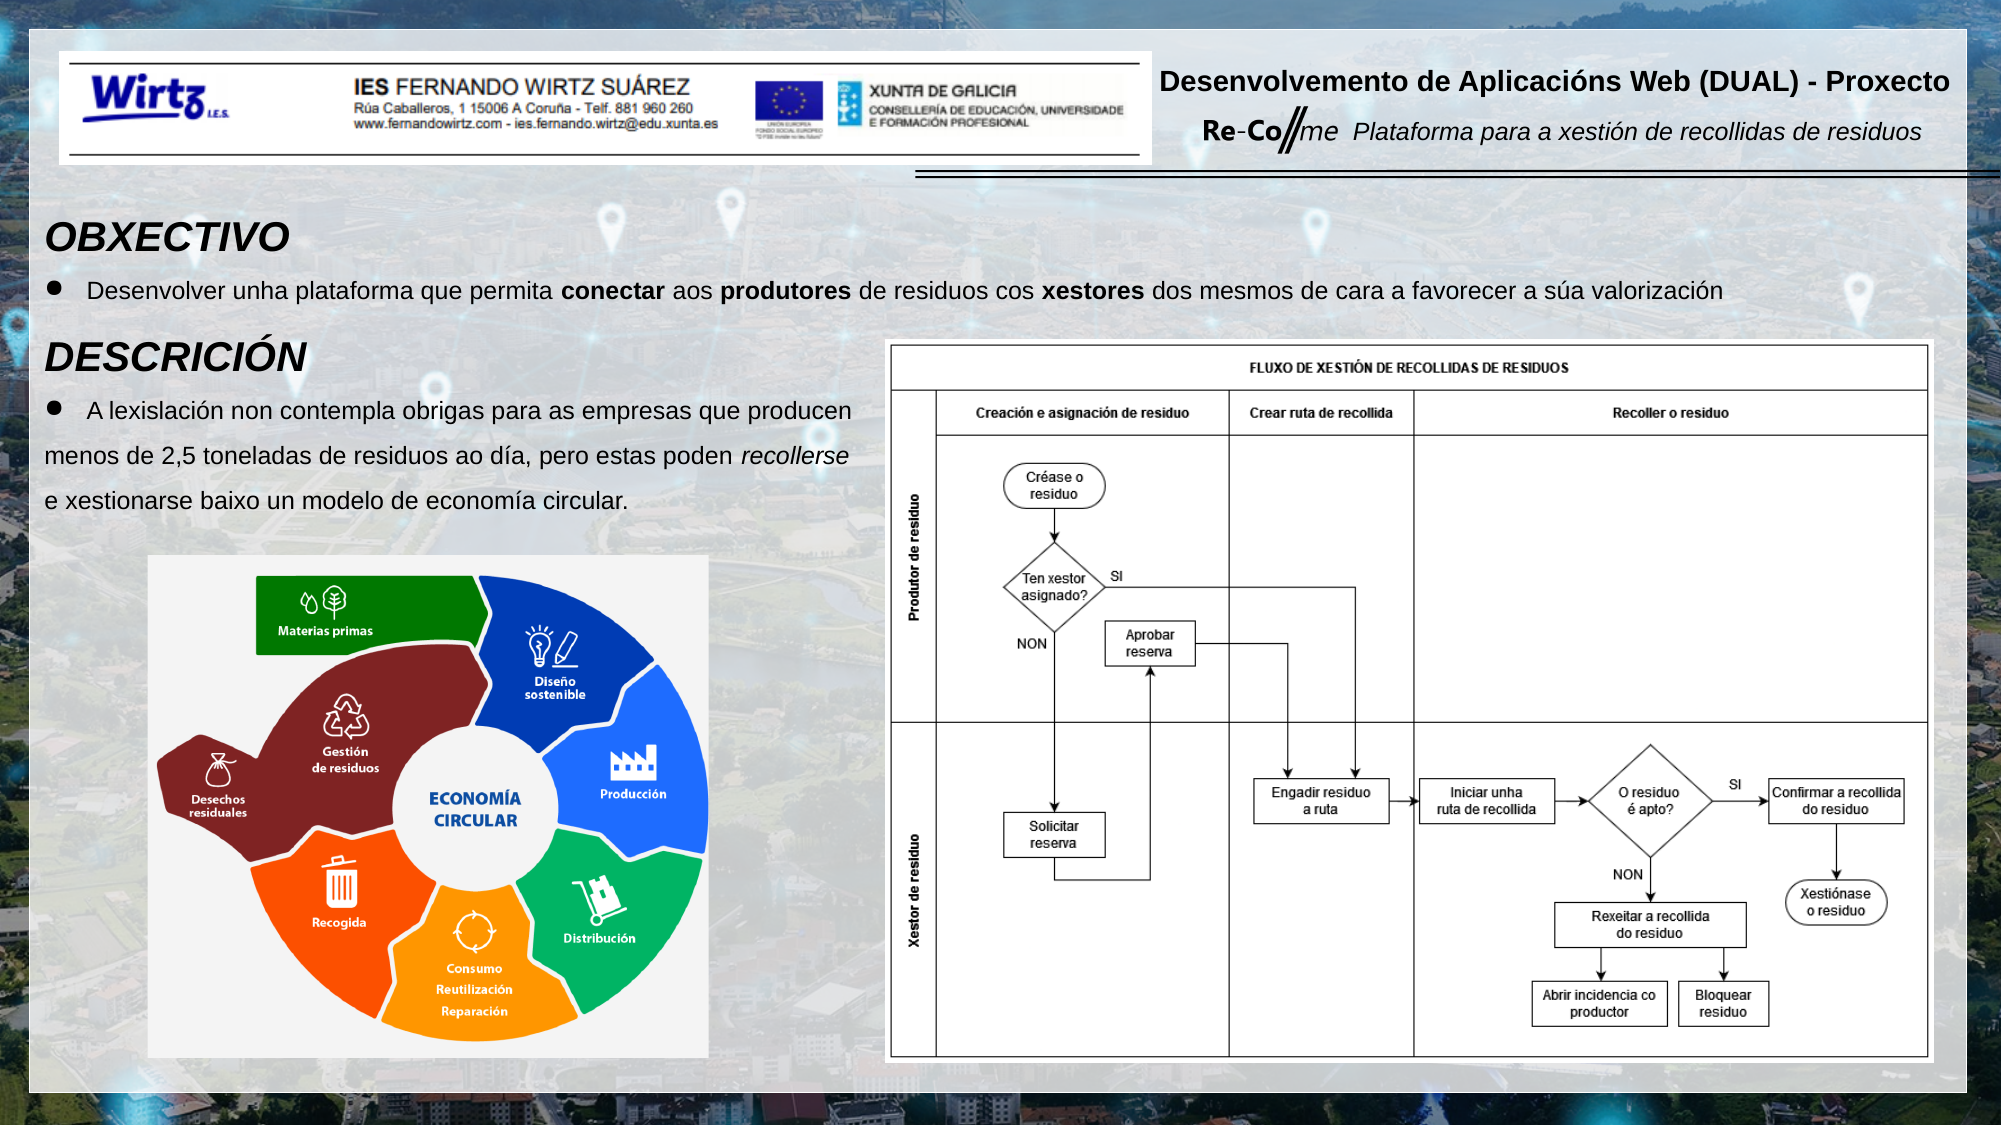

# Desenvolvemento de Aplicacións Web (DUAL) - Proxecto
Plataforma para a xestión de recollidas de residuos
OBXECTIVO
 Desenvolver unha plataforma que permita conectar aos produtores de residuos cos xestores dos mesmos de cara a favorecer a súa valorización
DESCRICIÓN
 A lexislación non contempla obrigas para as empresas que producen
menos de 2,5 toneladas de residuos ao día, pero estas poden recollerse
e xestionarse baixo un modelo de economía circular.